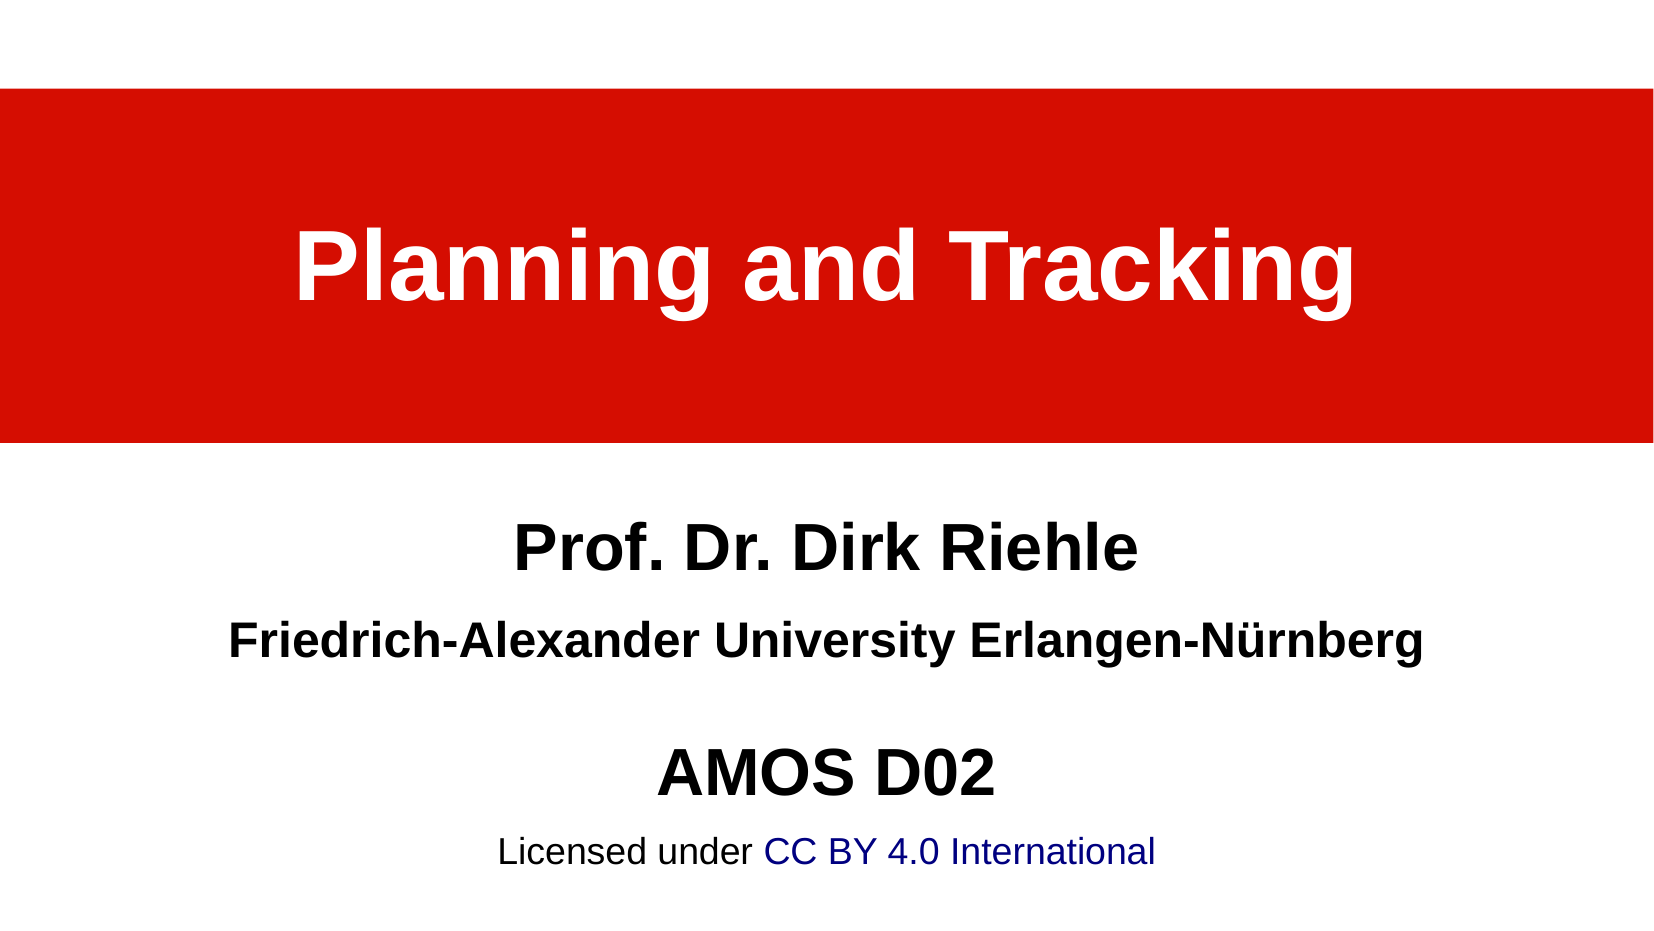

# Planning and Tracking
Prof. Dr. Dirk Riehle
Friedrich-Alexander University Erlangen-Nürnberg
AMOS D02
Licensed under CC BY 4.0 International